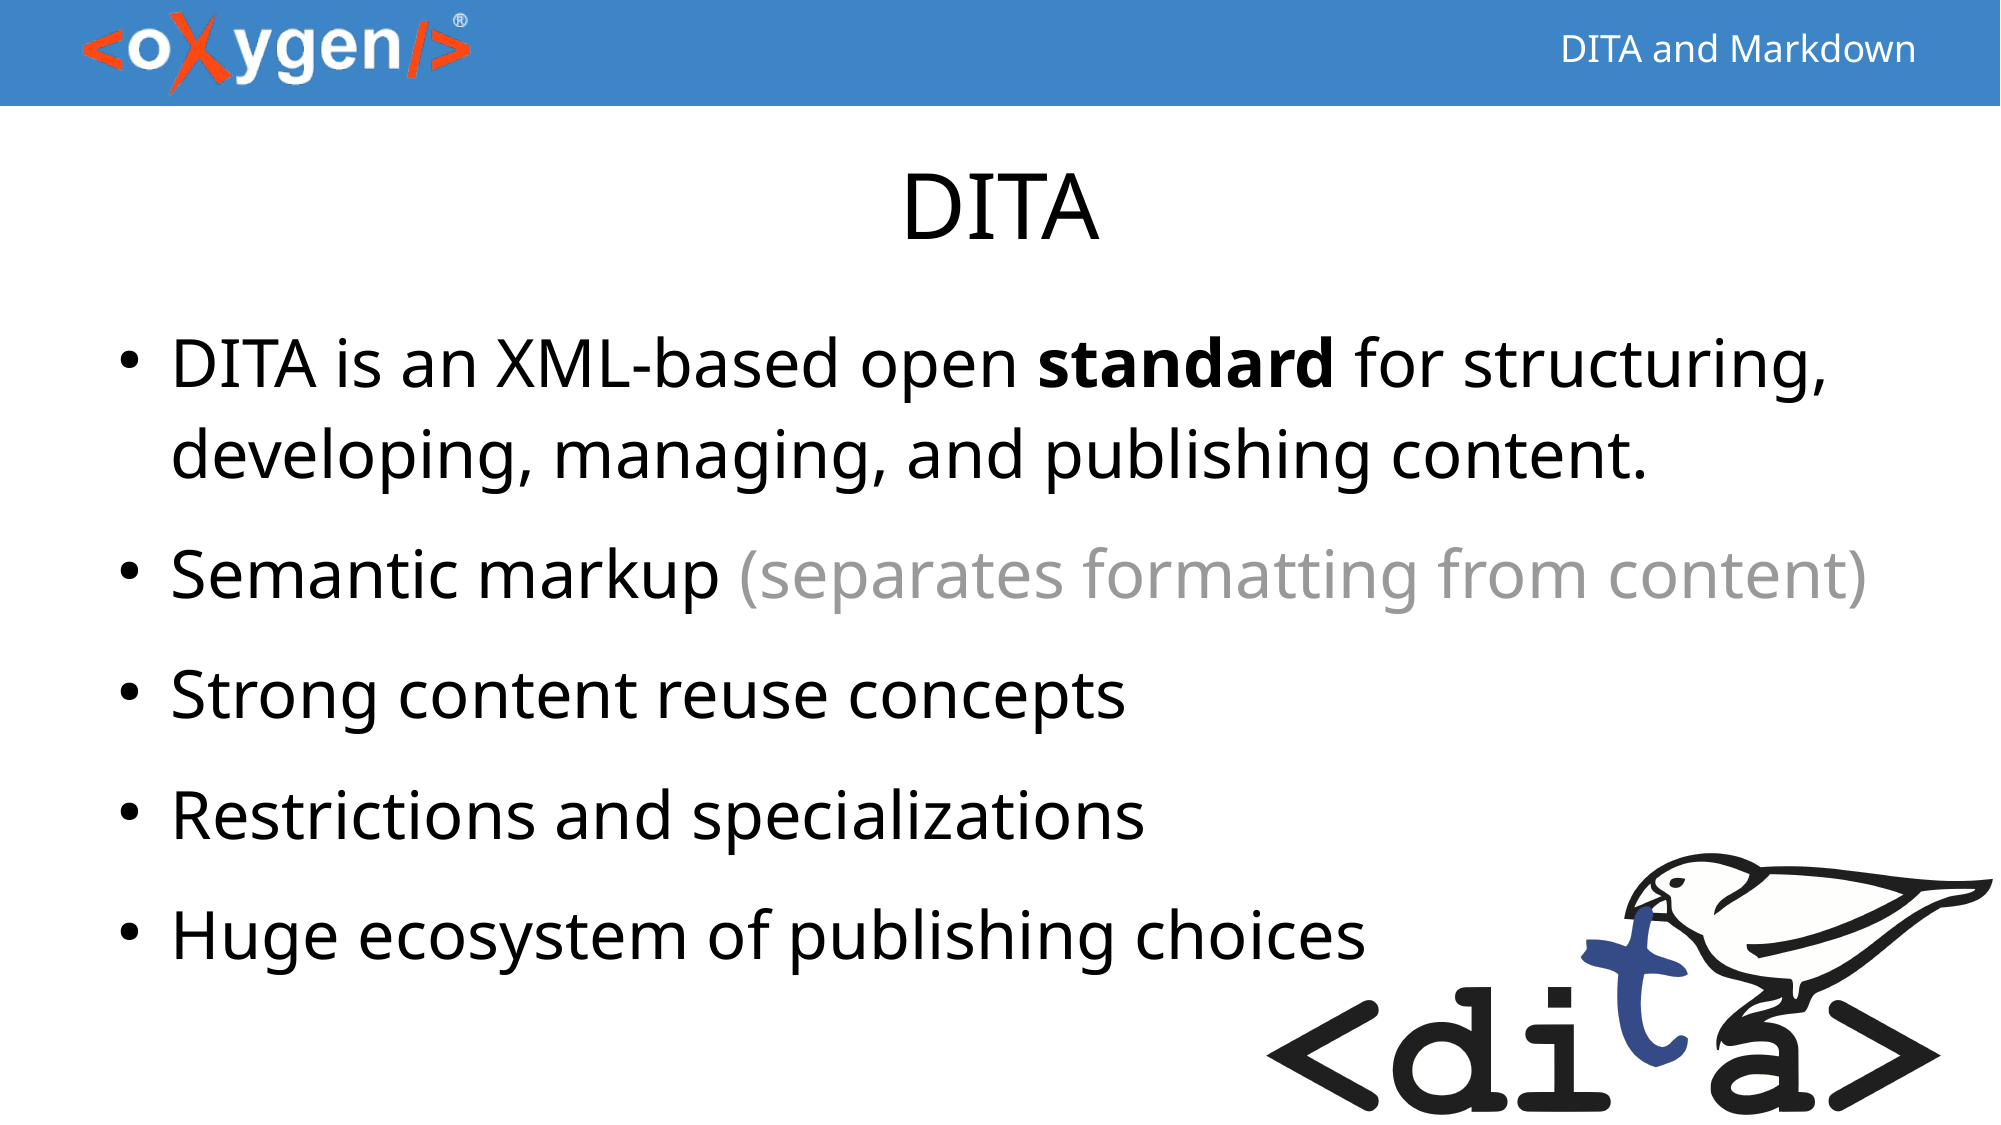

# DITA
DITA is an XML-based open standard for structuring, developing, managing, and publishing content.
Semantic markup (separates formatting from content)
Strong content reuse concepts
Restrictions and specializations
Huge ecosystem of publishing choices